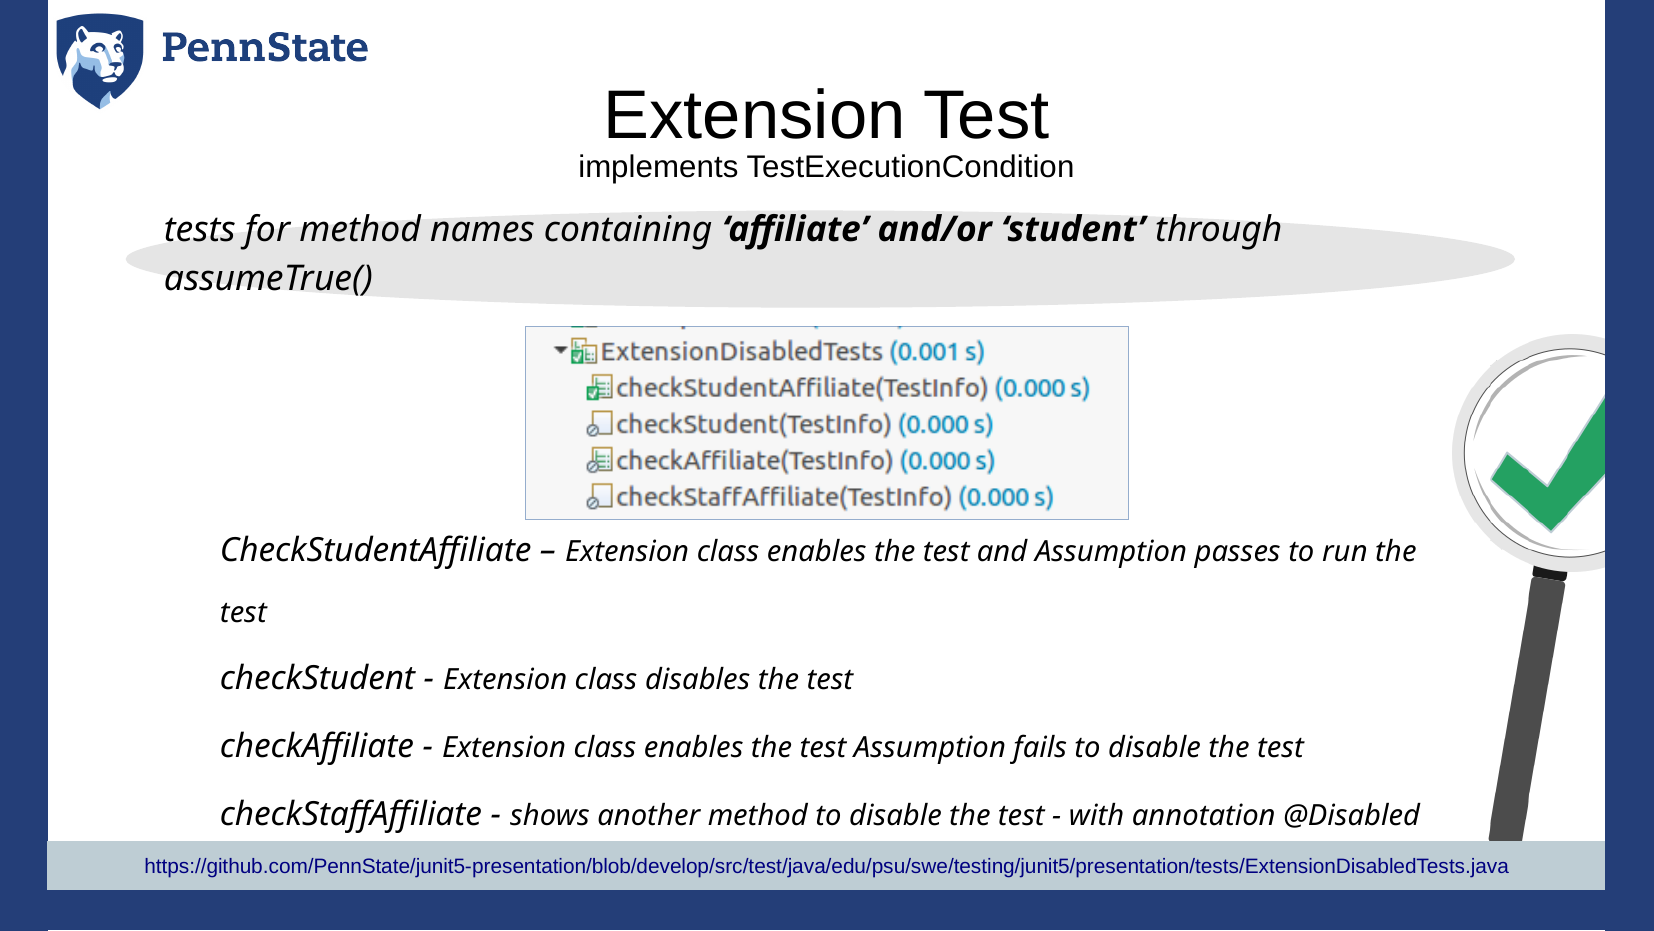

# Extension Test
implements TestExecutionCondition
tests for method names containing ‘affiliate’ and/or ‘student’ through assumeTrue()
CheckStudentAffiliate – Extension class enables the test and Assumption passes to run the test
checkStudent - Extension class disables the test
checkAffiliate - Extension class enables the test Assumption fails to disable the test
checkStaffAffiliate - shows another method to disable the test - with annotation @Disabled
https://github.com/PennState/junit5-presentation/blob/develop/src/test/java/edu/psu/swe/testing/junit5/presentation/tests/ExtensionDisabledTests.java